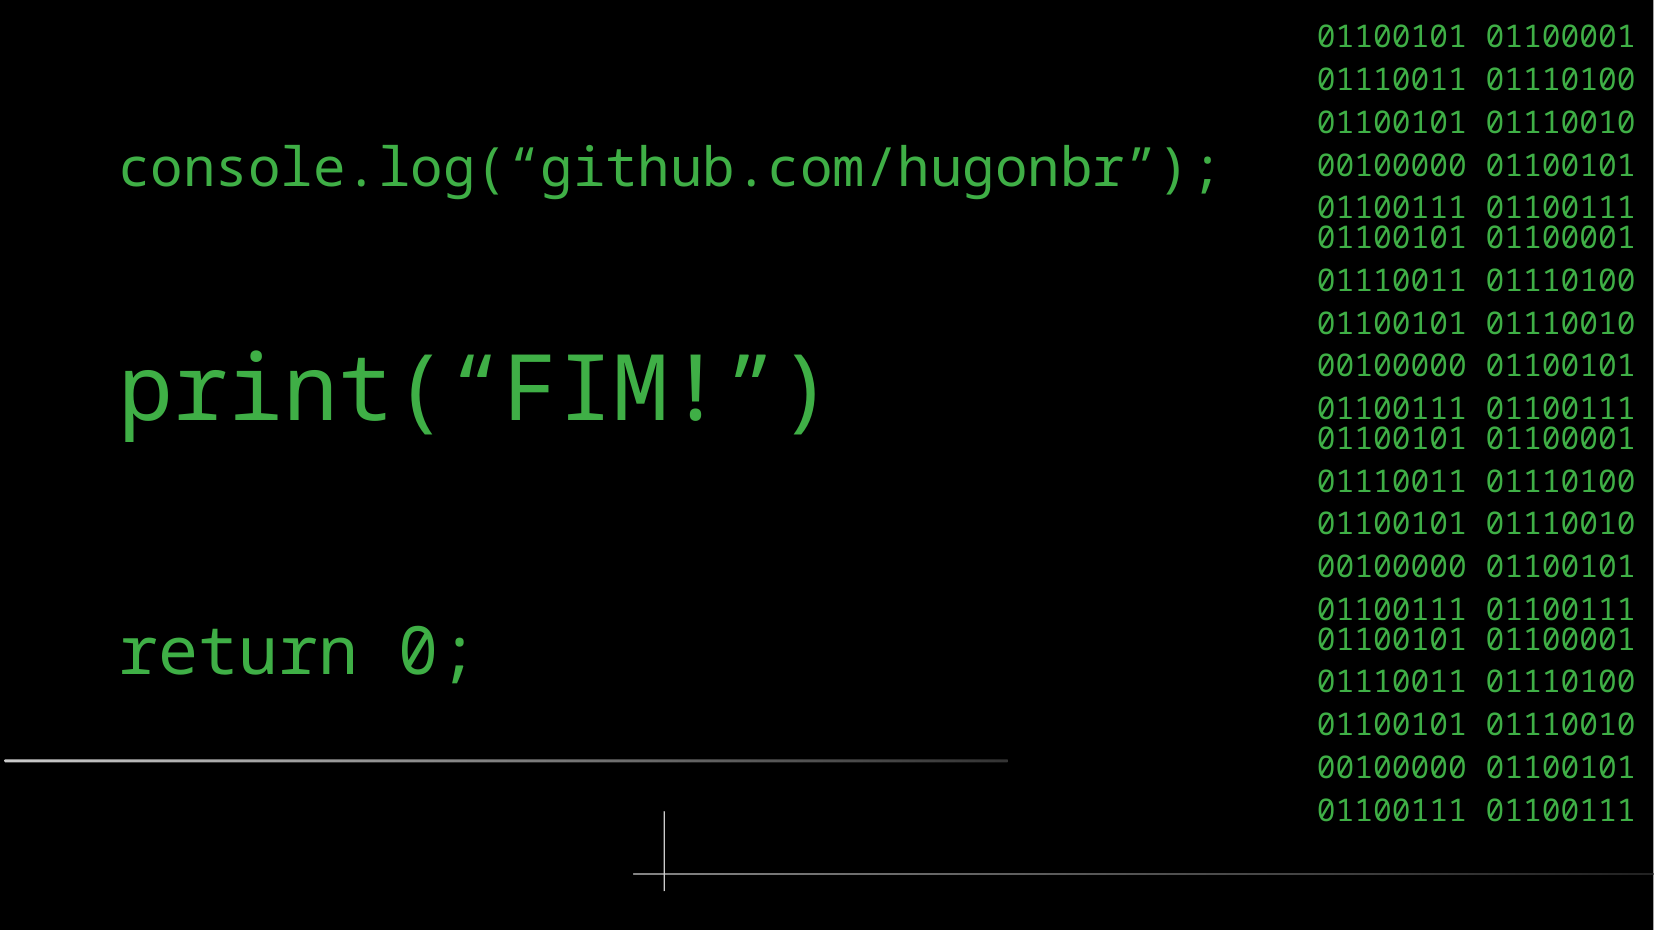

01100101 01100001 01110011 01110100 01100101 01110010 00100000 01100101 01100111 01100111
console.log(“github.com/hugonbr”);
01100101 01100001 01110011 01110100 01100101 01110010 00100000 01100101 01100111 01100111
# print(“FIM!”)
01100101 01100001 01110011 01110100 01100101 01110010 00100000 01100101 01100111 01100111
return 0;
01100101 01100001 01110011 01110100 01100101 01110010 00100000 01100101 01100111 01100111